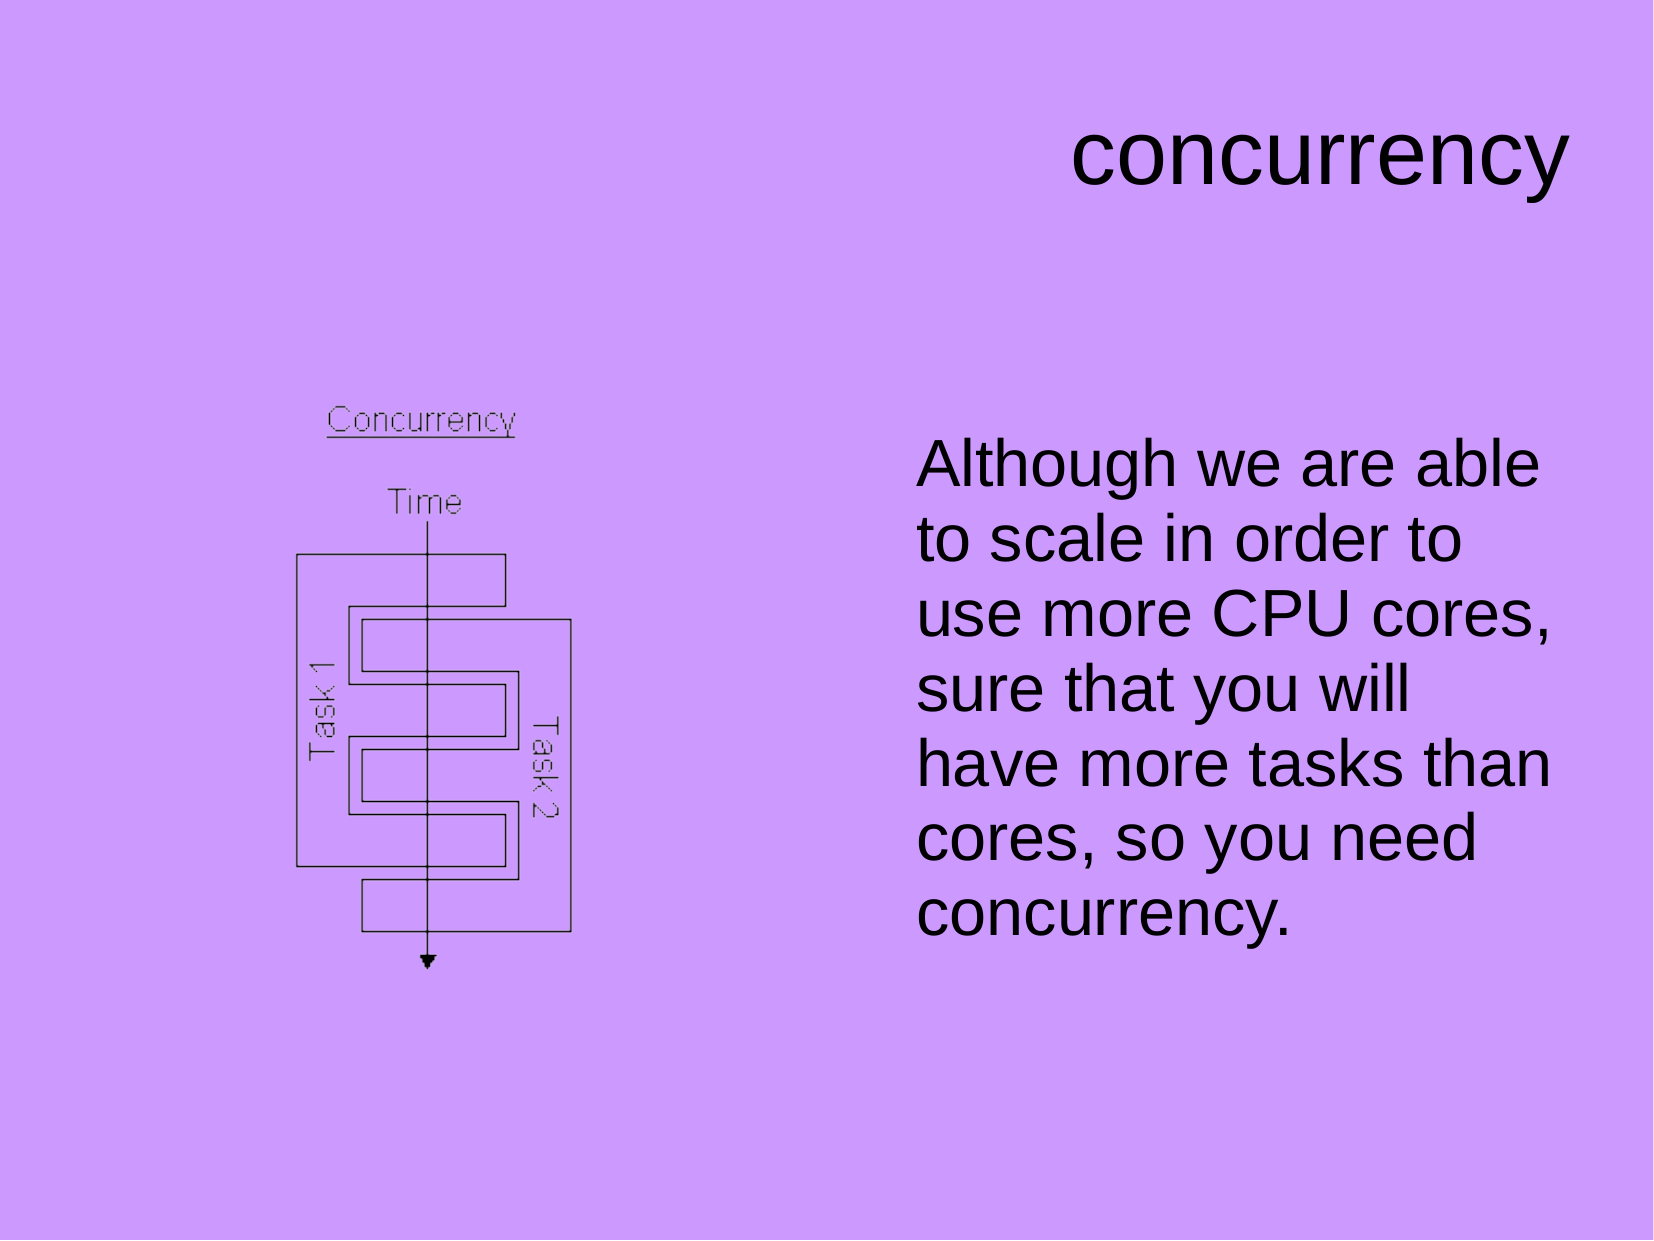

# concurrency
Although we are able to scale in order to use more CPU cores, sure that you will have more tasks than cores, so you need concurrency.